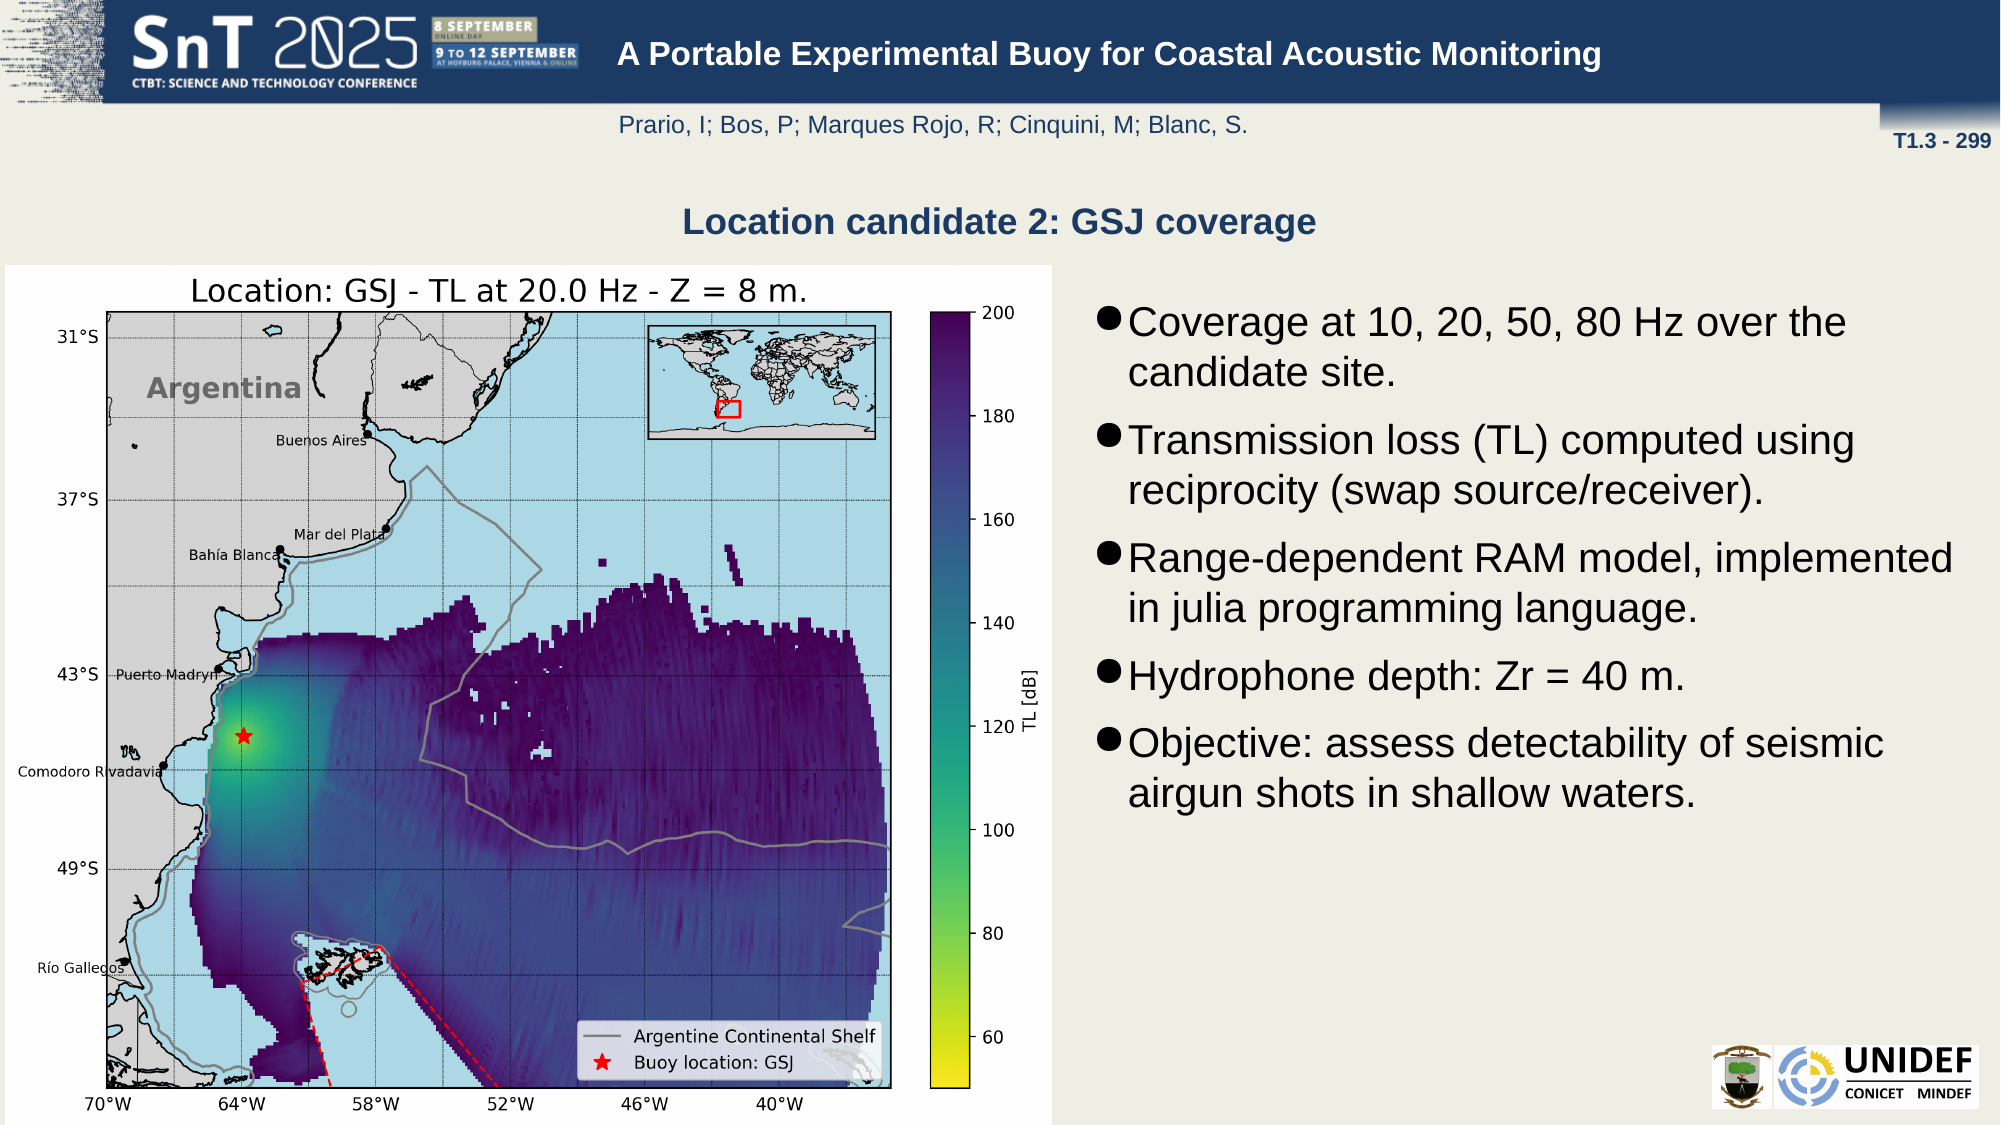

T1.3 - 299
A Portable Experimental Buoy for Coastal Acoustic Monitoring
Prario, I; Bos, P; Marques Rojo, R; Cinquini, M; Blanc, S.
Location candidate 2: GSJ coverage
Coverage at 10, 20, 50, 80 Hz over the candidate site.
Transmission loss (TL) computed using reciprocity (swap source/receiver).
Range-dependent RAM model, implemented in julia programming language.
Hydrophone depth: Zr = 40 m.
Objective: assess detectability of seismic airgun shots in shallow waters.